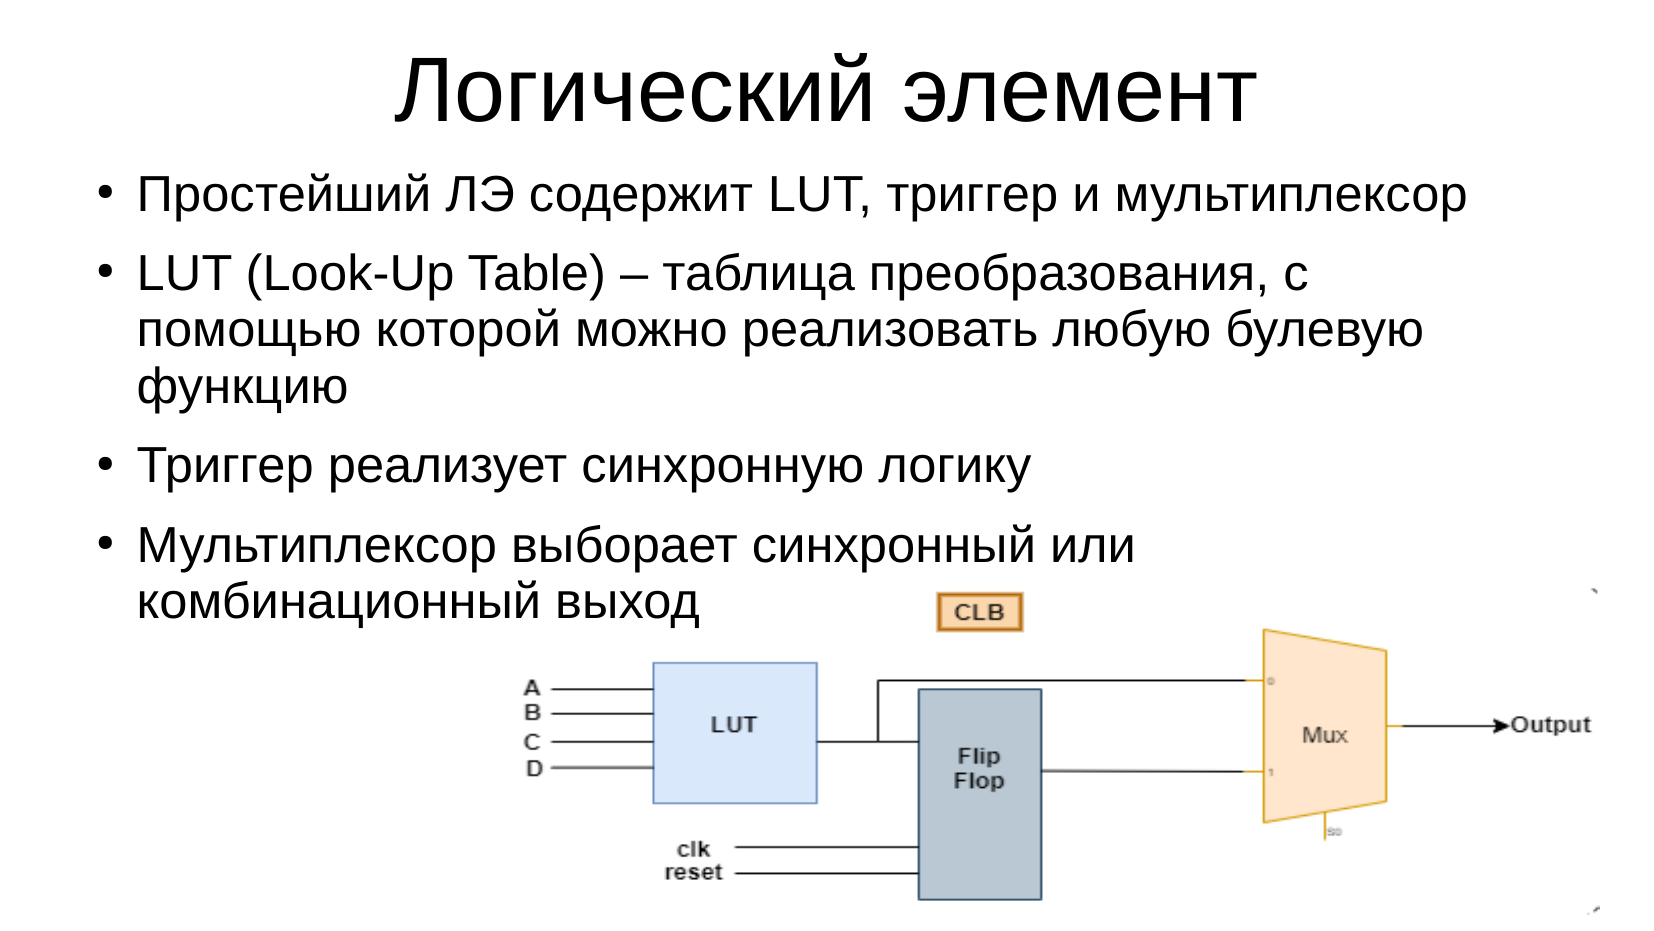

# Логический элемент
Простейший ЛЭ содержит LUT, триггер и мультиплексор
LUT (Look-Up Table) – таблица преобразования, с помощью которой можно реализовать любую булевую функцию
Триггер реализует синхронную логику
Мультиплексор выборает синхронный или комбинационный выход